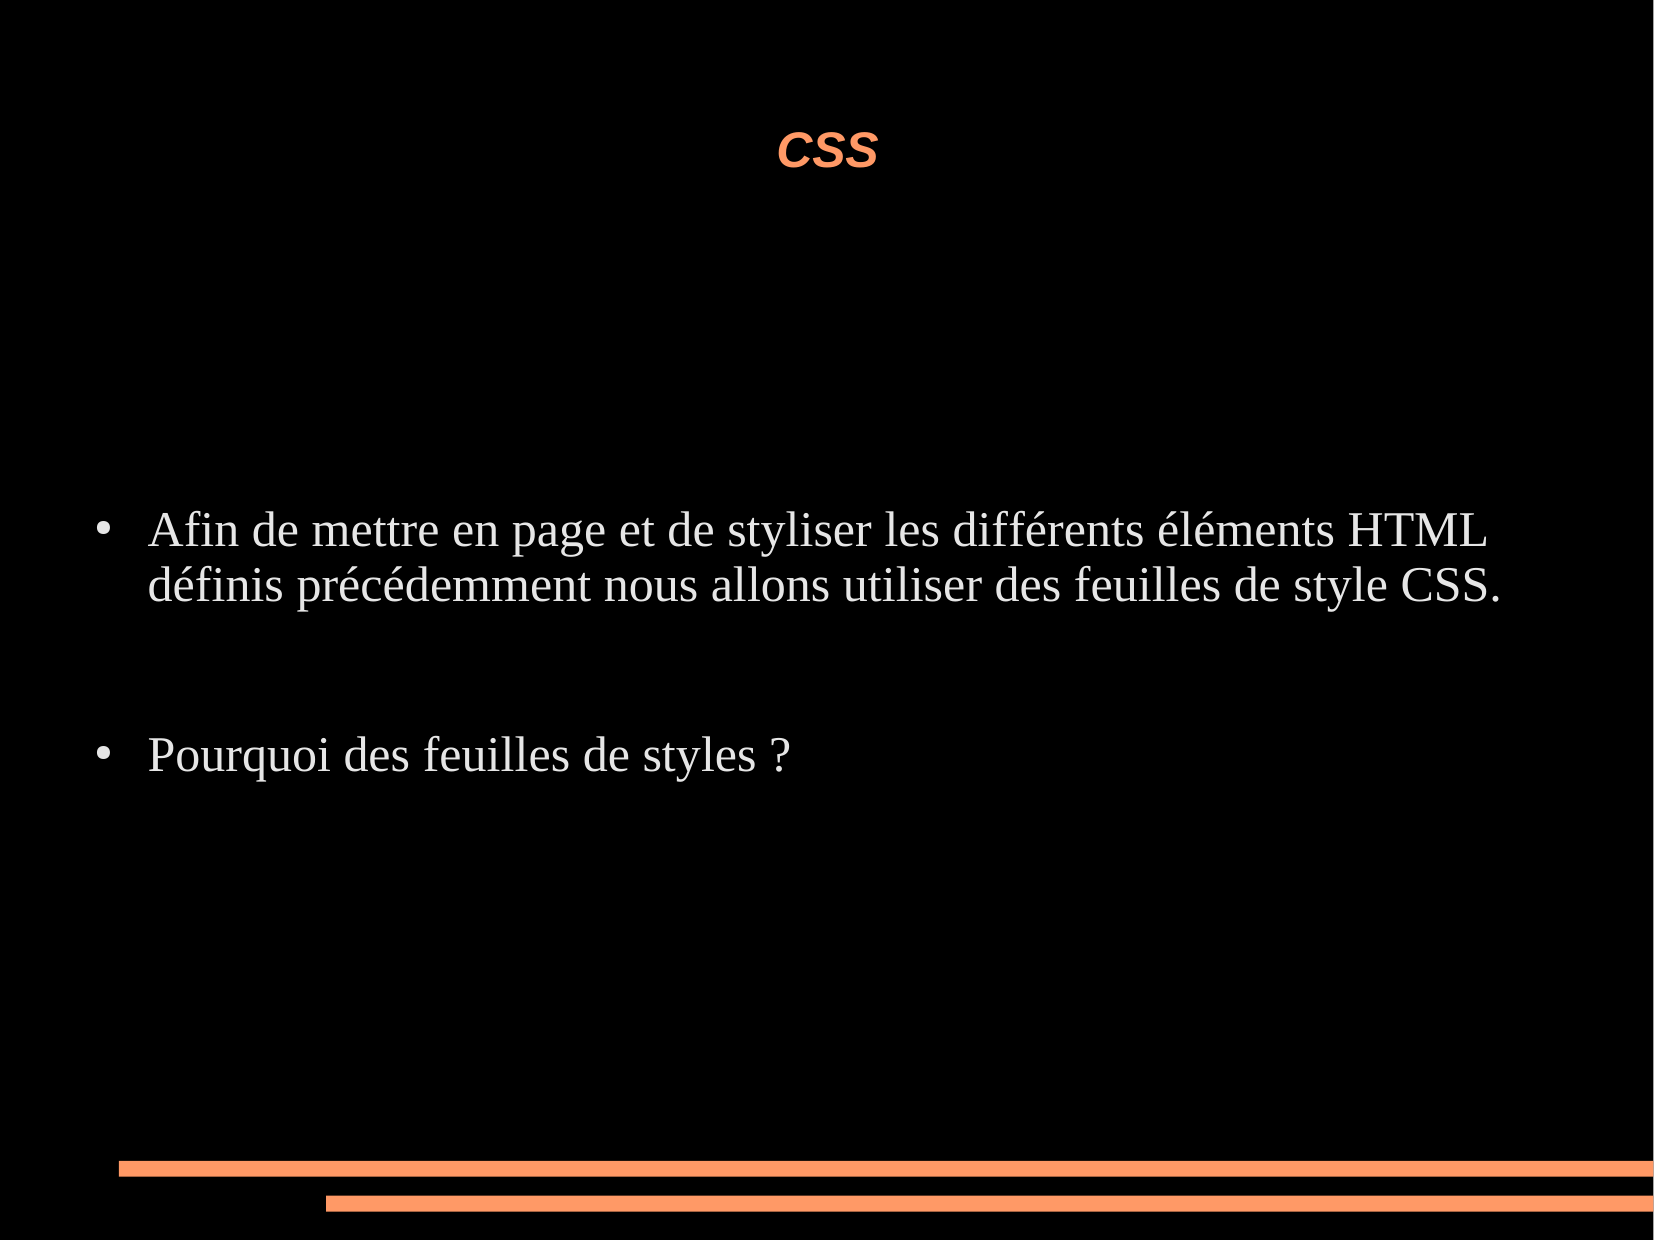

# CSS
Afin de mettre en page et de styliser les différents éléments HTML définis précédemment nous allons utiliser des feuilles de style CSS.
Pourquoi des feuilles de styles ?